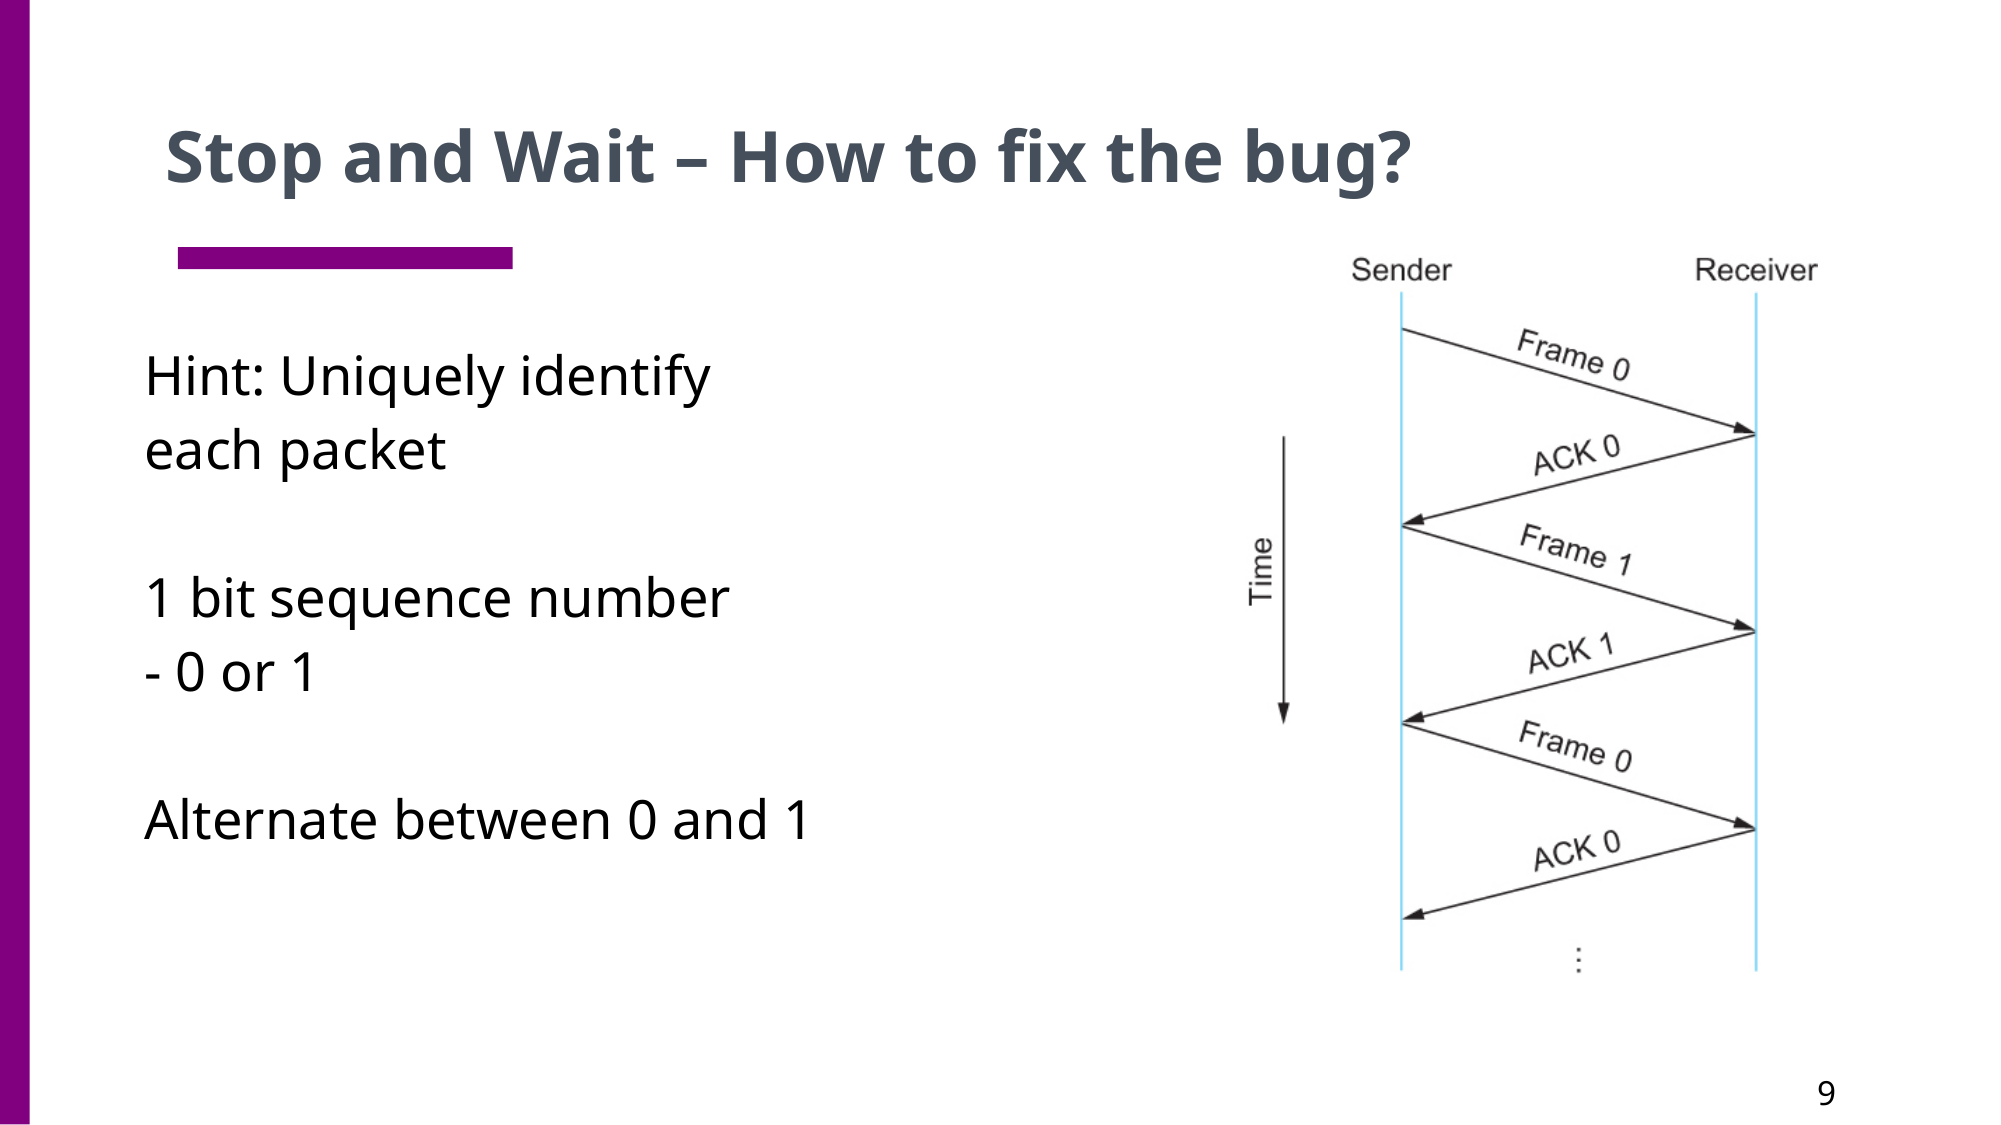

Stop and Wait – How to fix the bug?
Hint: Uniquely identify
each packet
1 bit sequence number
- 0 or 1
Alternate between 0 and 1